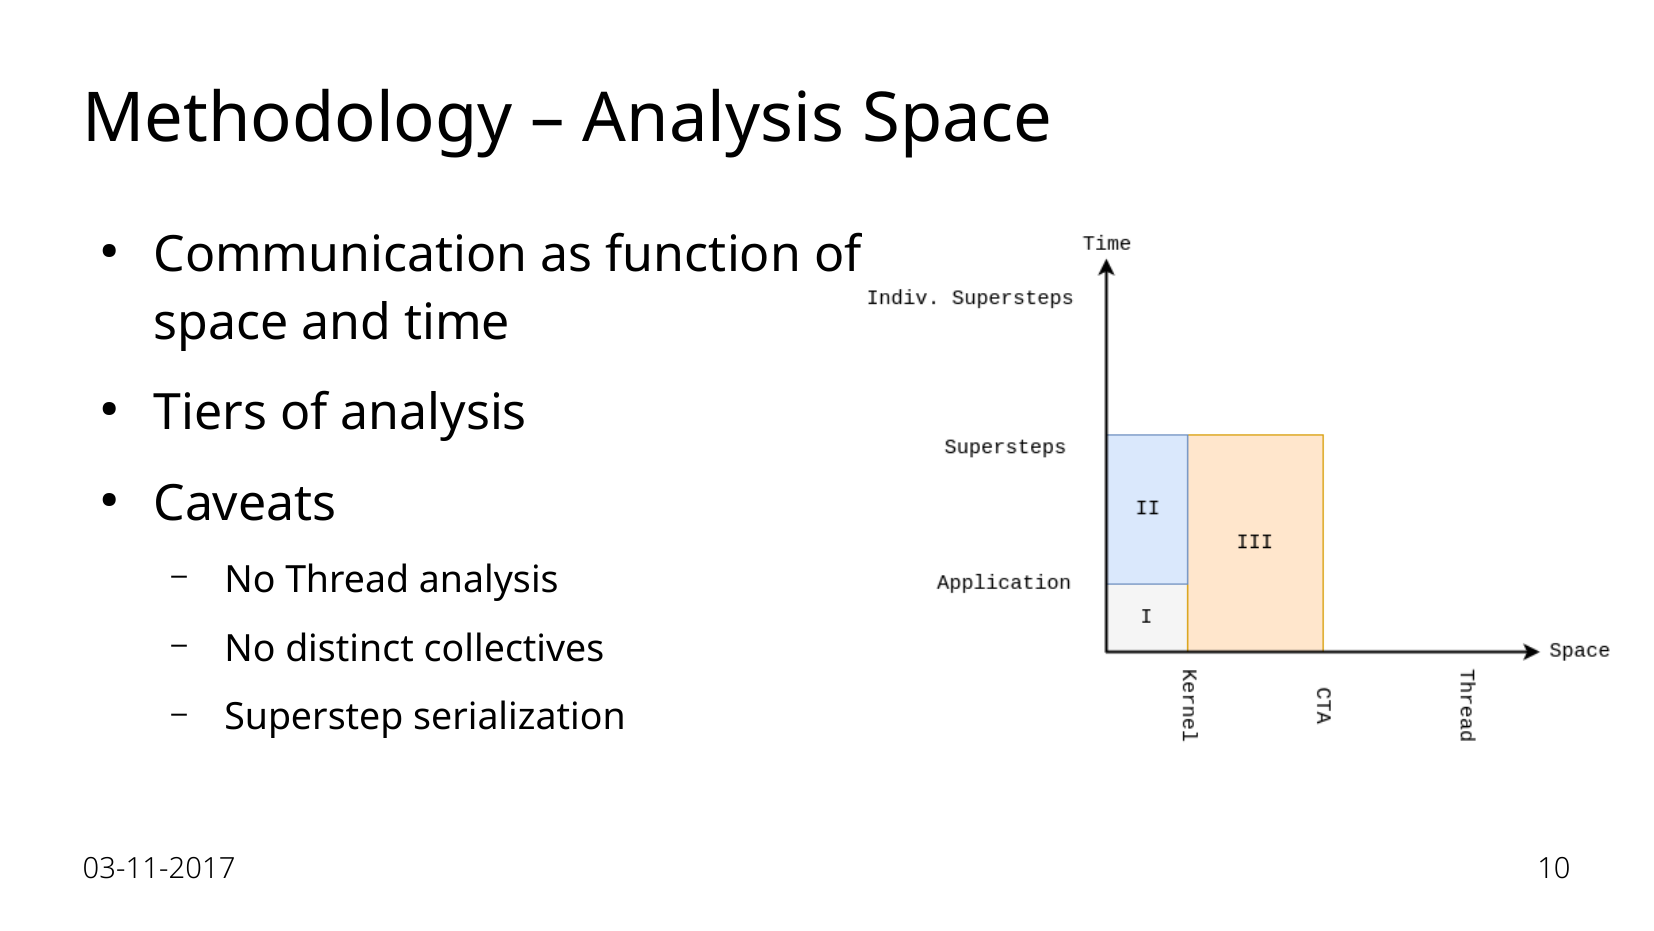

# Methodology – Analysis Space
Communication as function of space and time
Tiers of analysis
Caveats
No Thread analysis
No distinct collectives
Superstep serialization
03-11-2017
10